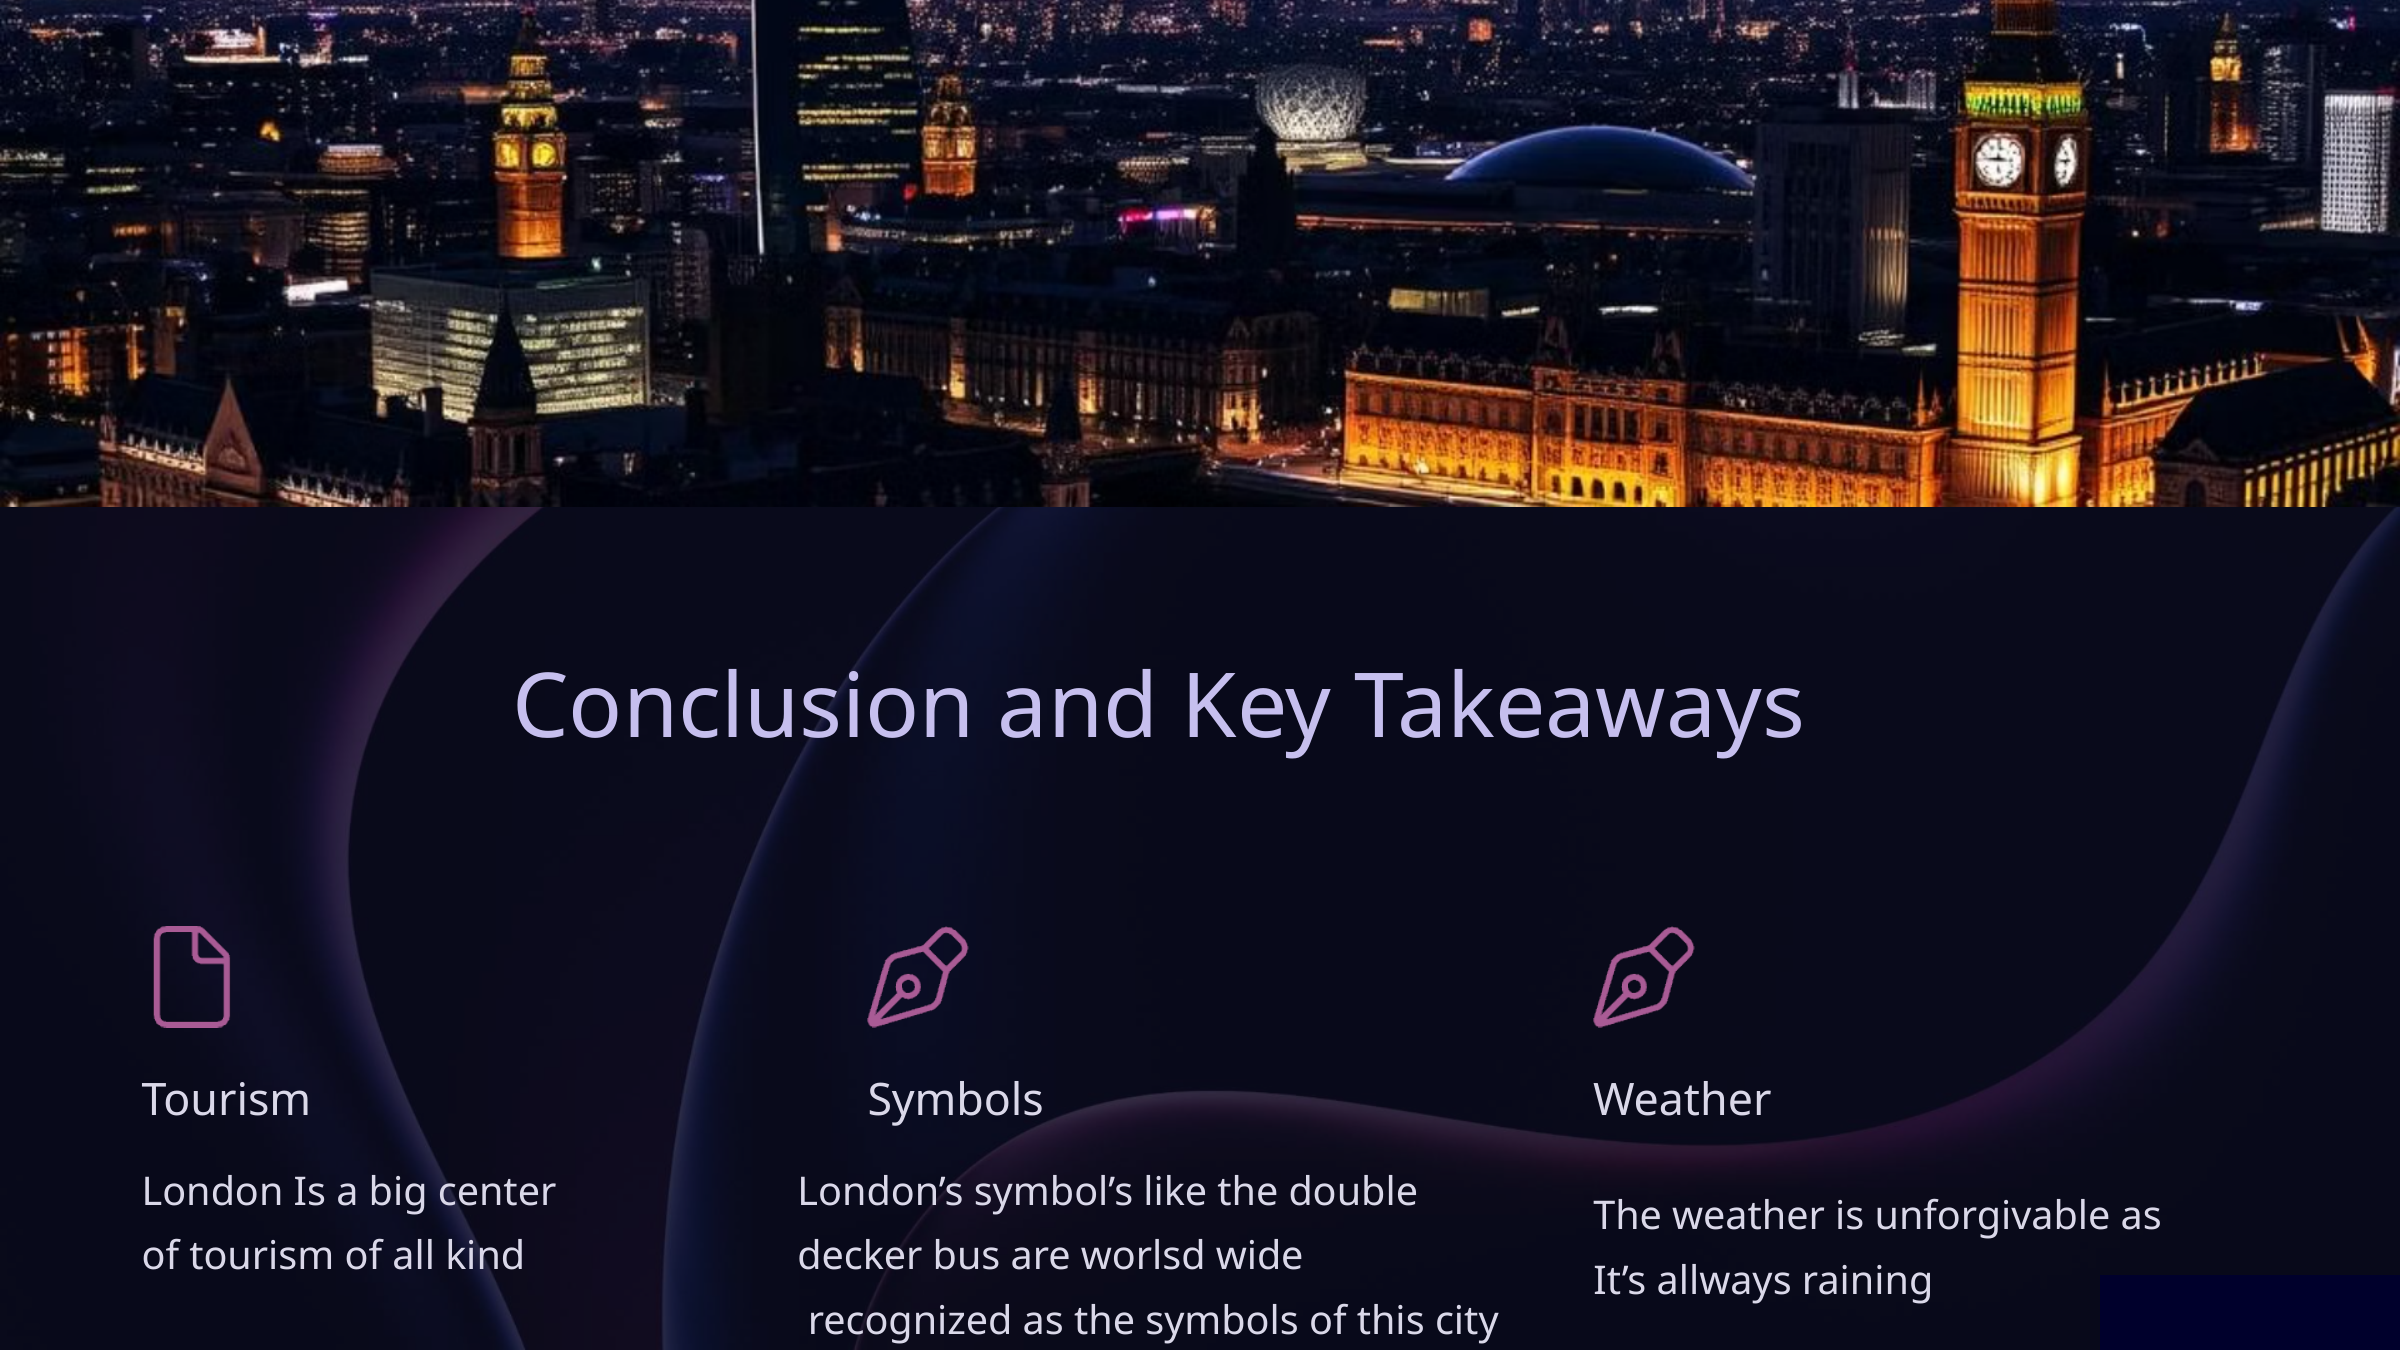

Conclusion and Key Takeaways
Tourism
Symbols
Weather
London Is a big center
of tourism of all kind
London’s symbol’s like the double
decker bus are worlsd wide
 recognized as the symbols of this city
The weather is unforgivable as
It’s allways raining